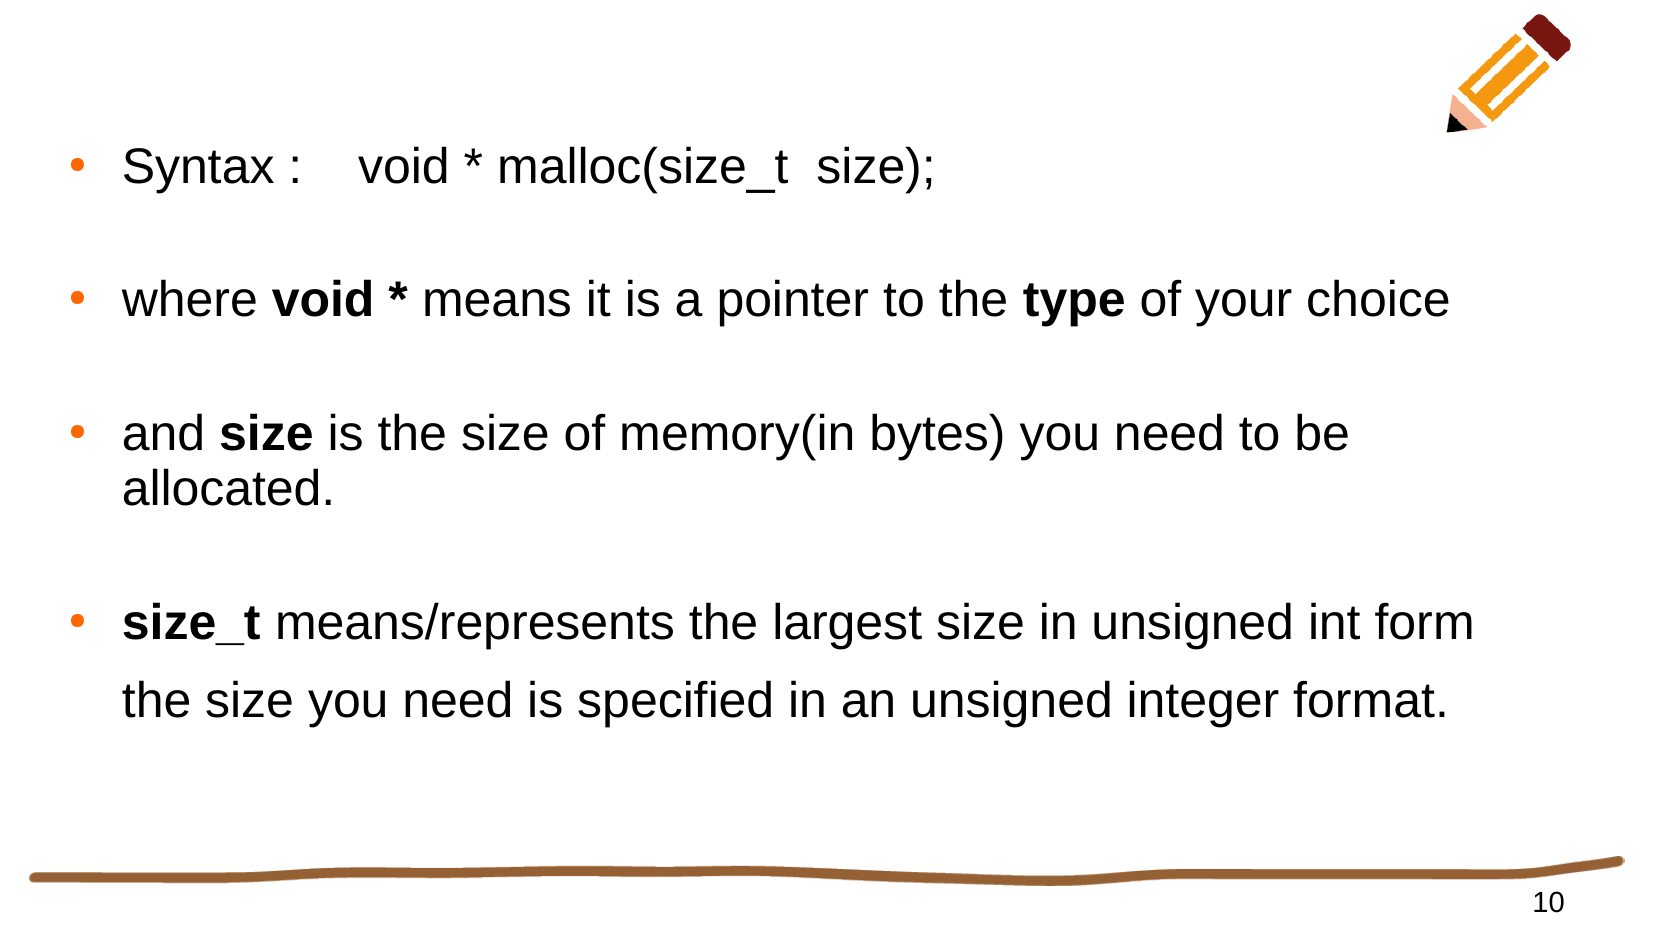

# Syntax : void * malloc(size_t size);
where void * means it is a pointer to the type of your choice
and size is the size of memory(in bytes) you need to be allocated.
size_t means/represents the largest size in unsigned int form
the size you need is specified in an unsigned integer format.
10